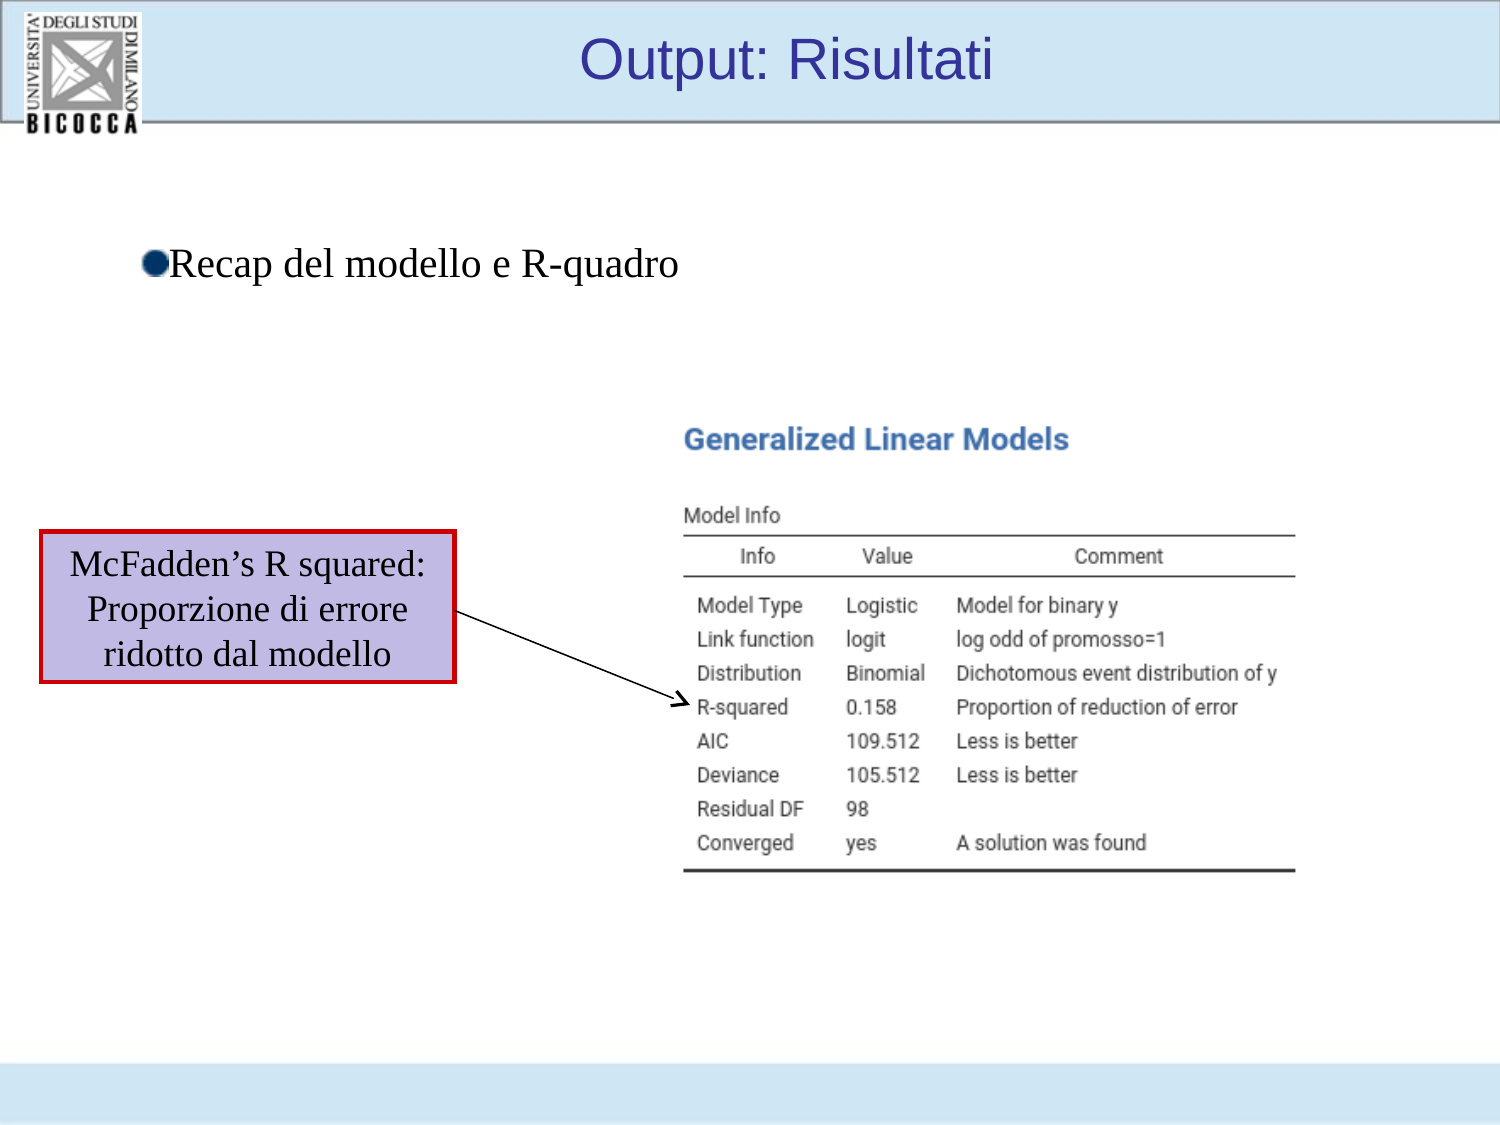

# Output: Risultati
Recap del modello e R-quadro
McFadden’s R squared:
Proporzione di errore ridotto dal modello